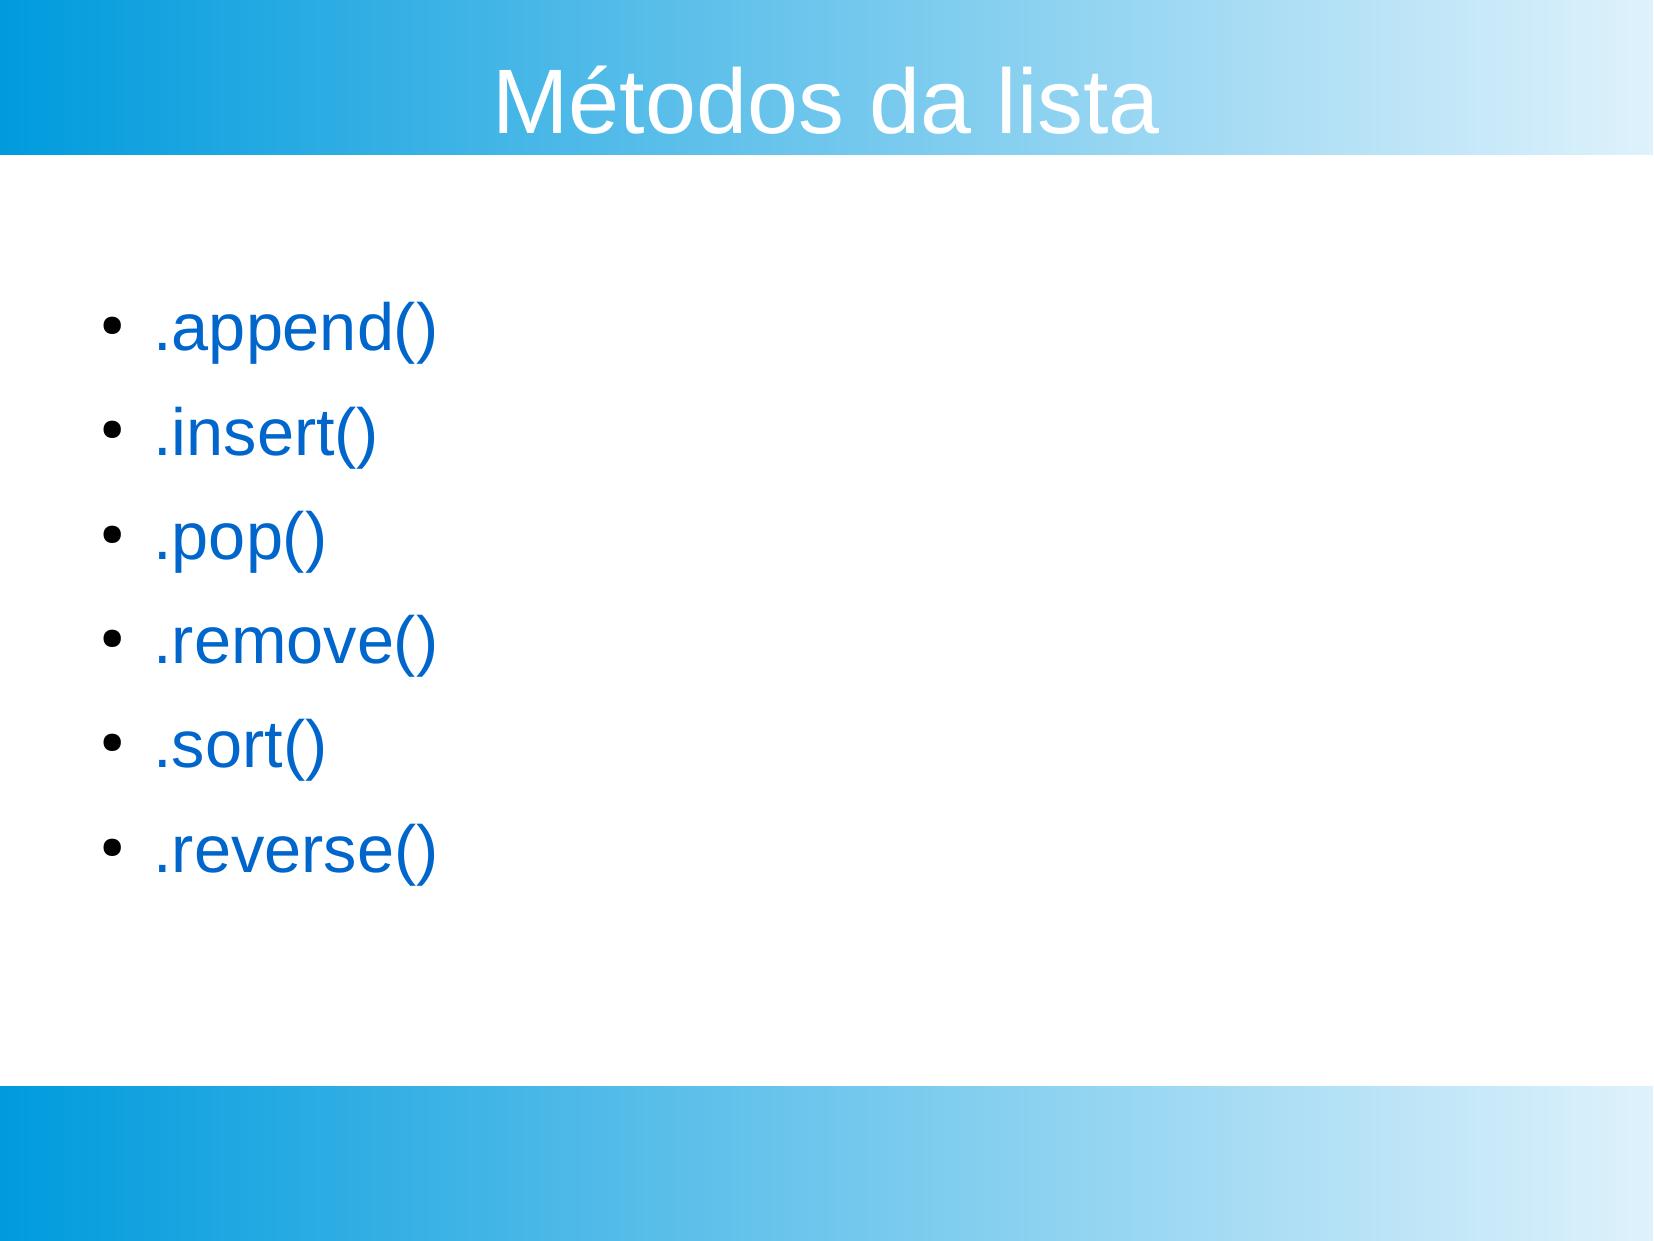

# Métodos da lista
.append()
.insert()
.pop()
.remove()
.sort()
.reverse()